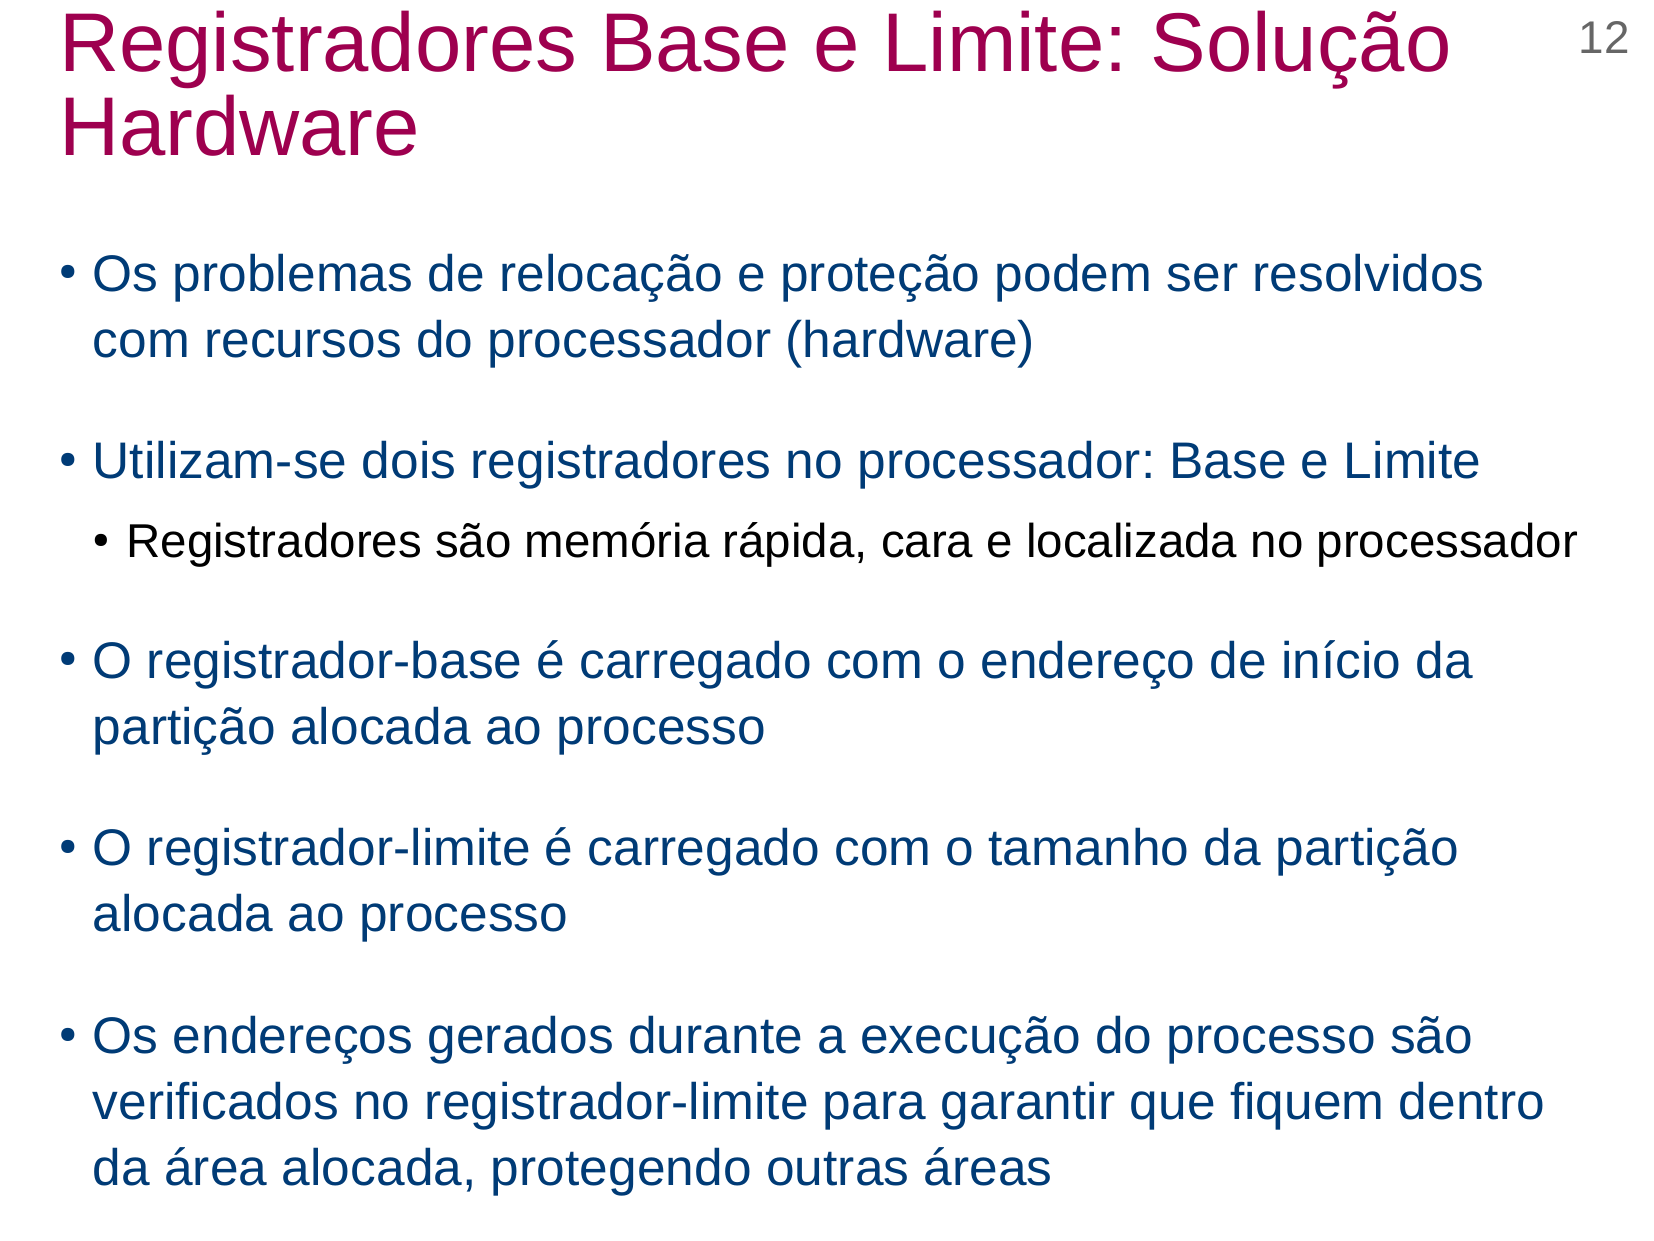

# Registradores Base e Limite: Solução Hardware
12
Os problemas de relocação e proteção podem ser resolvidos com recursos do processador (hardware)
Utilizam-se dois registradores no processador: Base e Limite
Registradores são memória rápida, cara e localizada no processador
O registrador-base é carregado com o endereço de início da partição alocada ao processo
O registrador-limite é carregado com o tamanho da partição alocada ao processo
Os endereços gerados durante a execução do processo são verificados no registrador-limite para garantir que fiquem dentro da área alocada, protegendo outras áreas